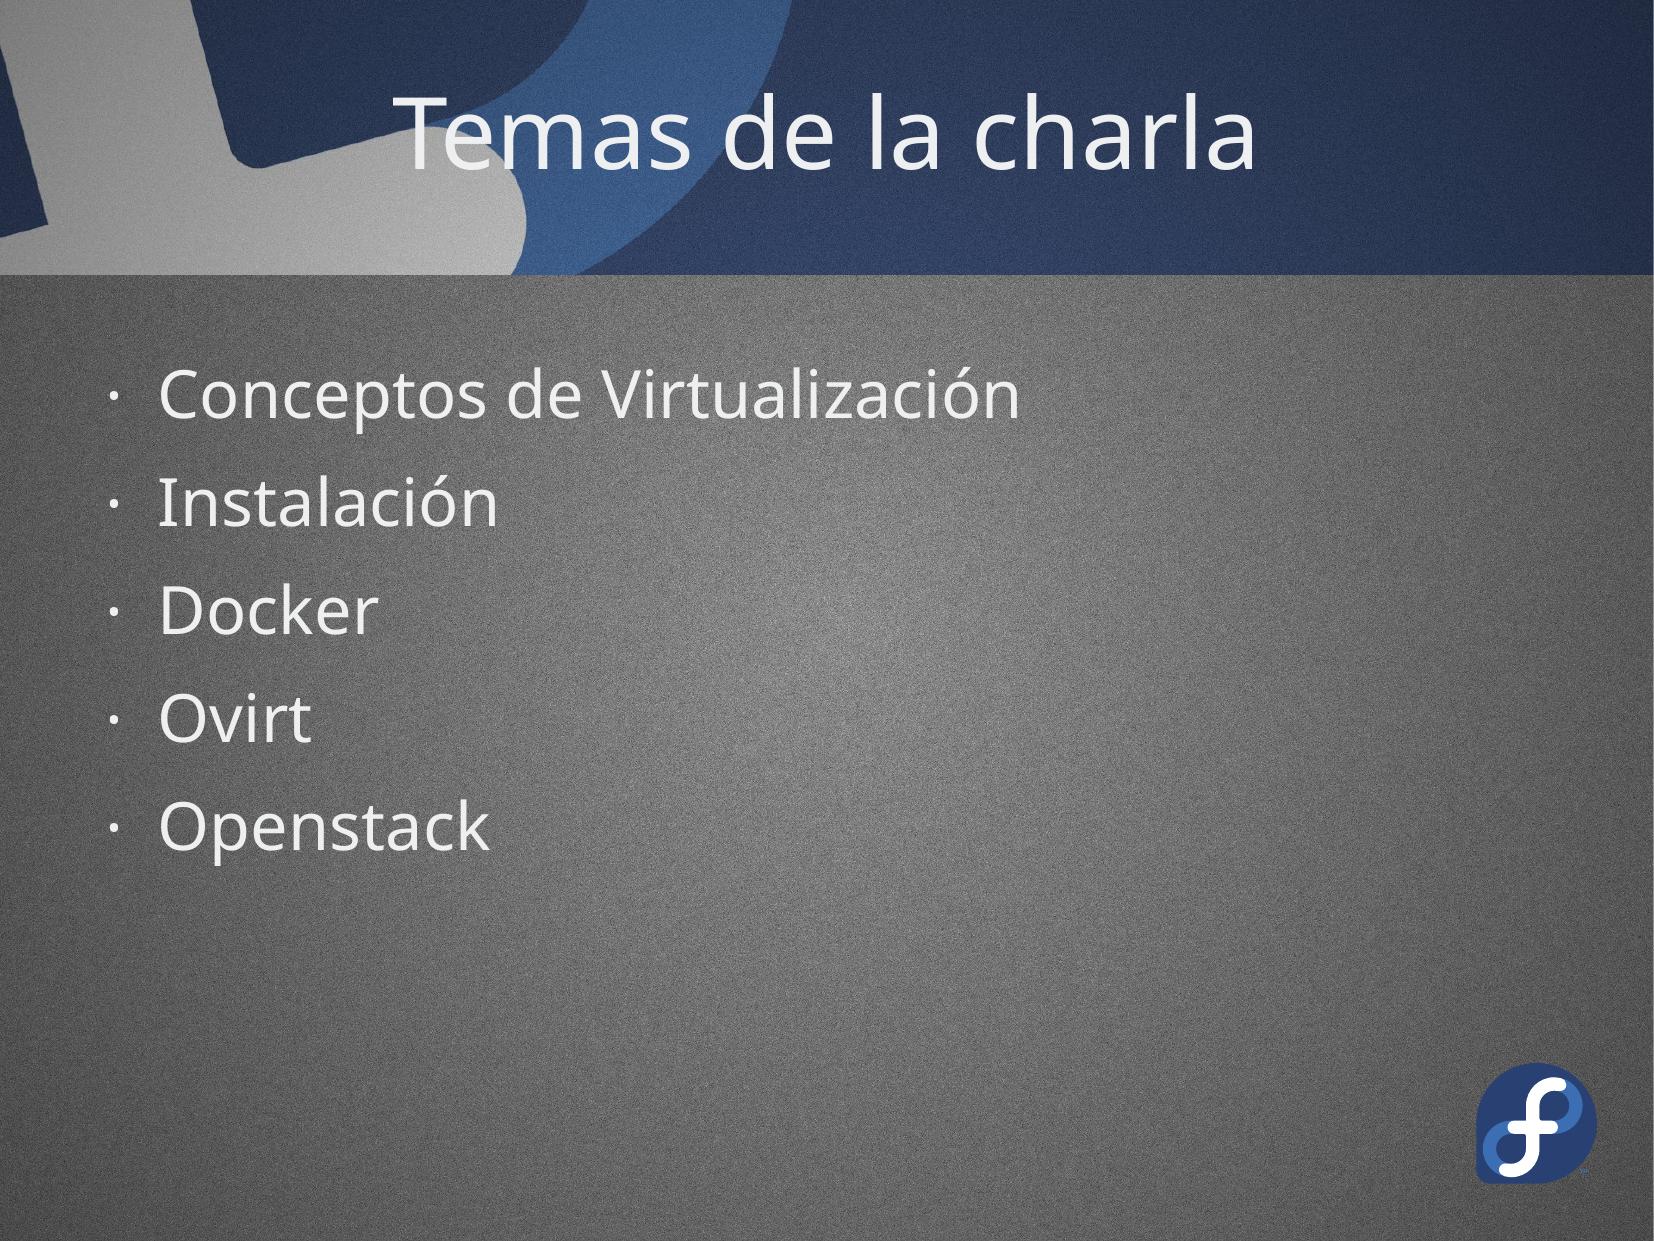

Temas de la charla
Conceptos de Virtualización
Instalación
Docker
Ovirt
Openstack